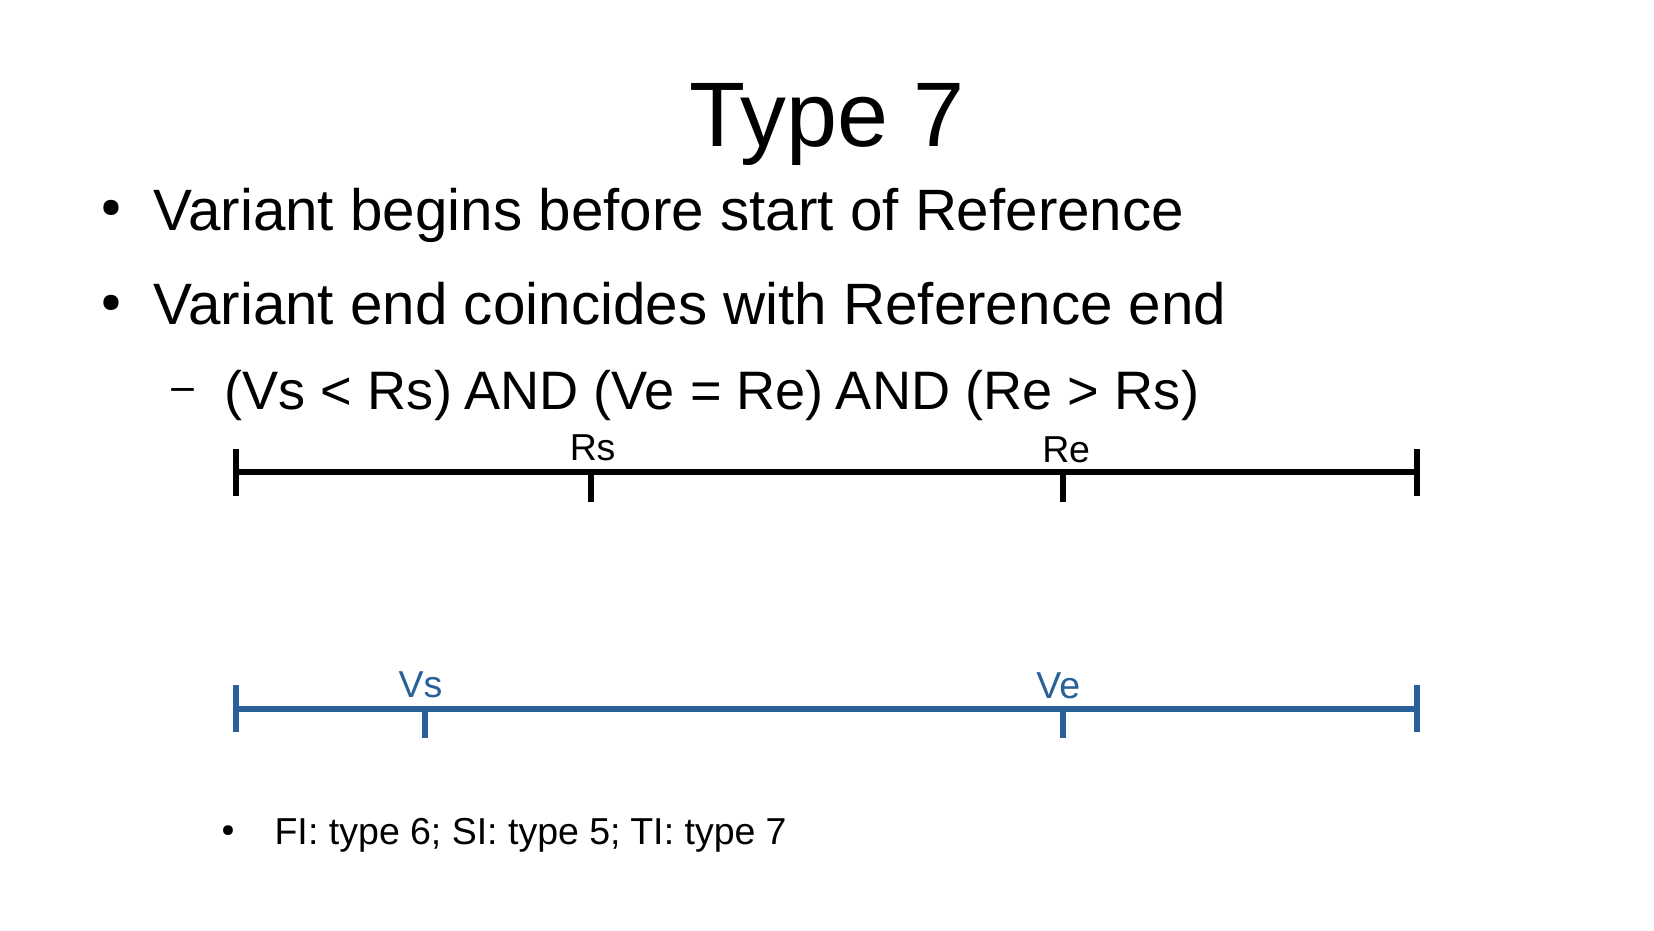

Type 7
# Variant begins before start of Reference
Variant end coincides with Reference end
(Vs < Rs) AND (Ve = Re) AND (Re > Rs)
Rs
Re
Vs
Ve
FI: type 6; SI: type 5; TI: type 7